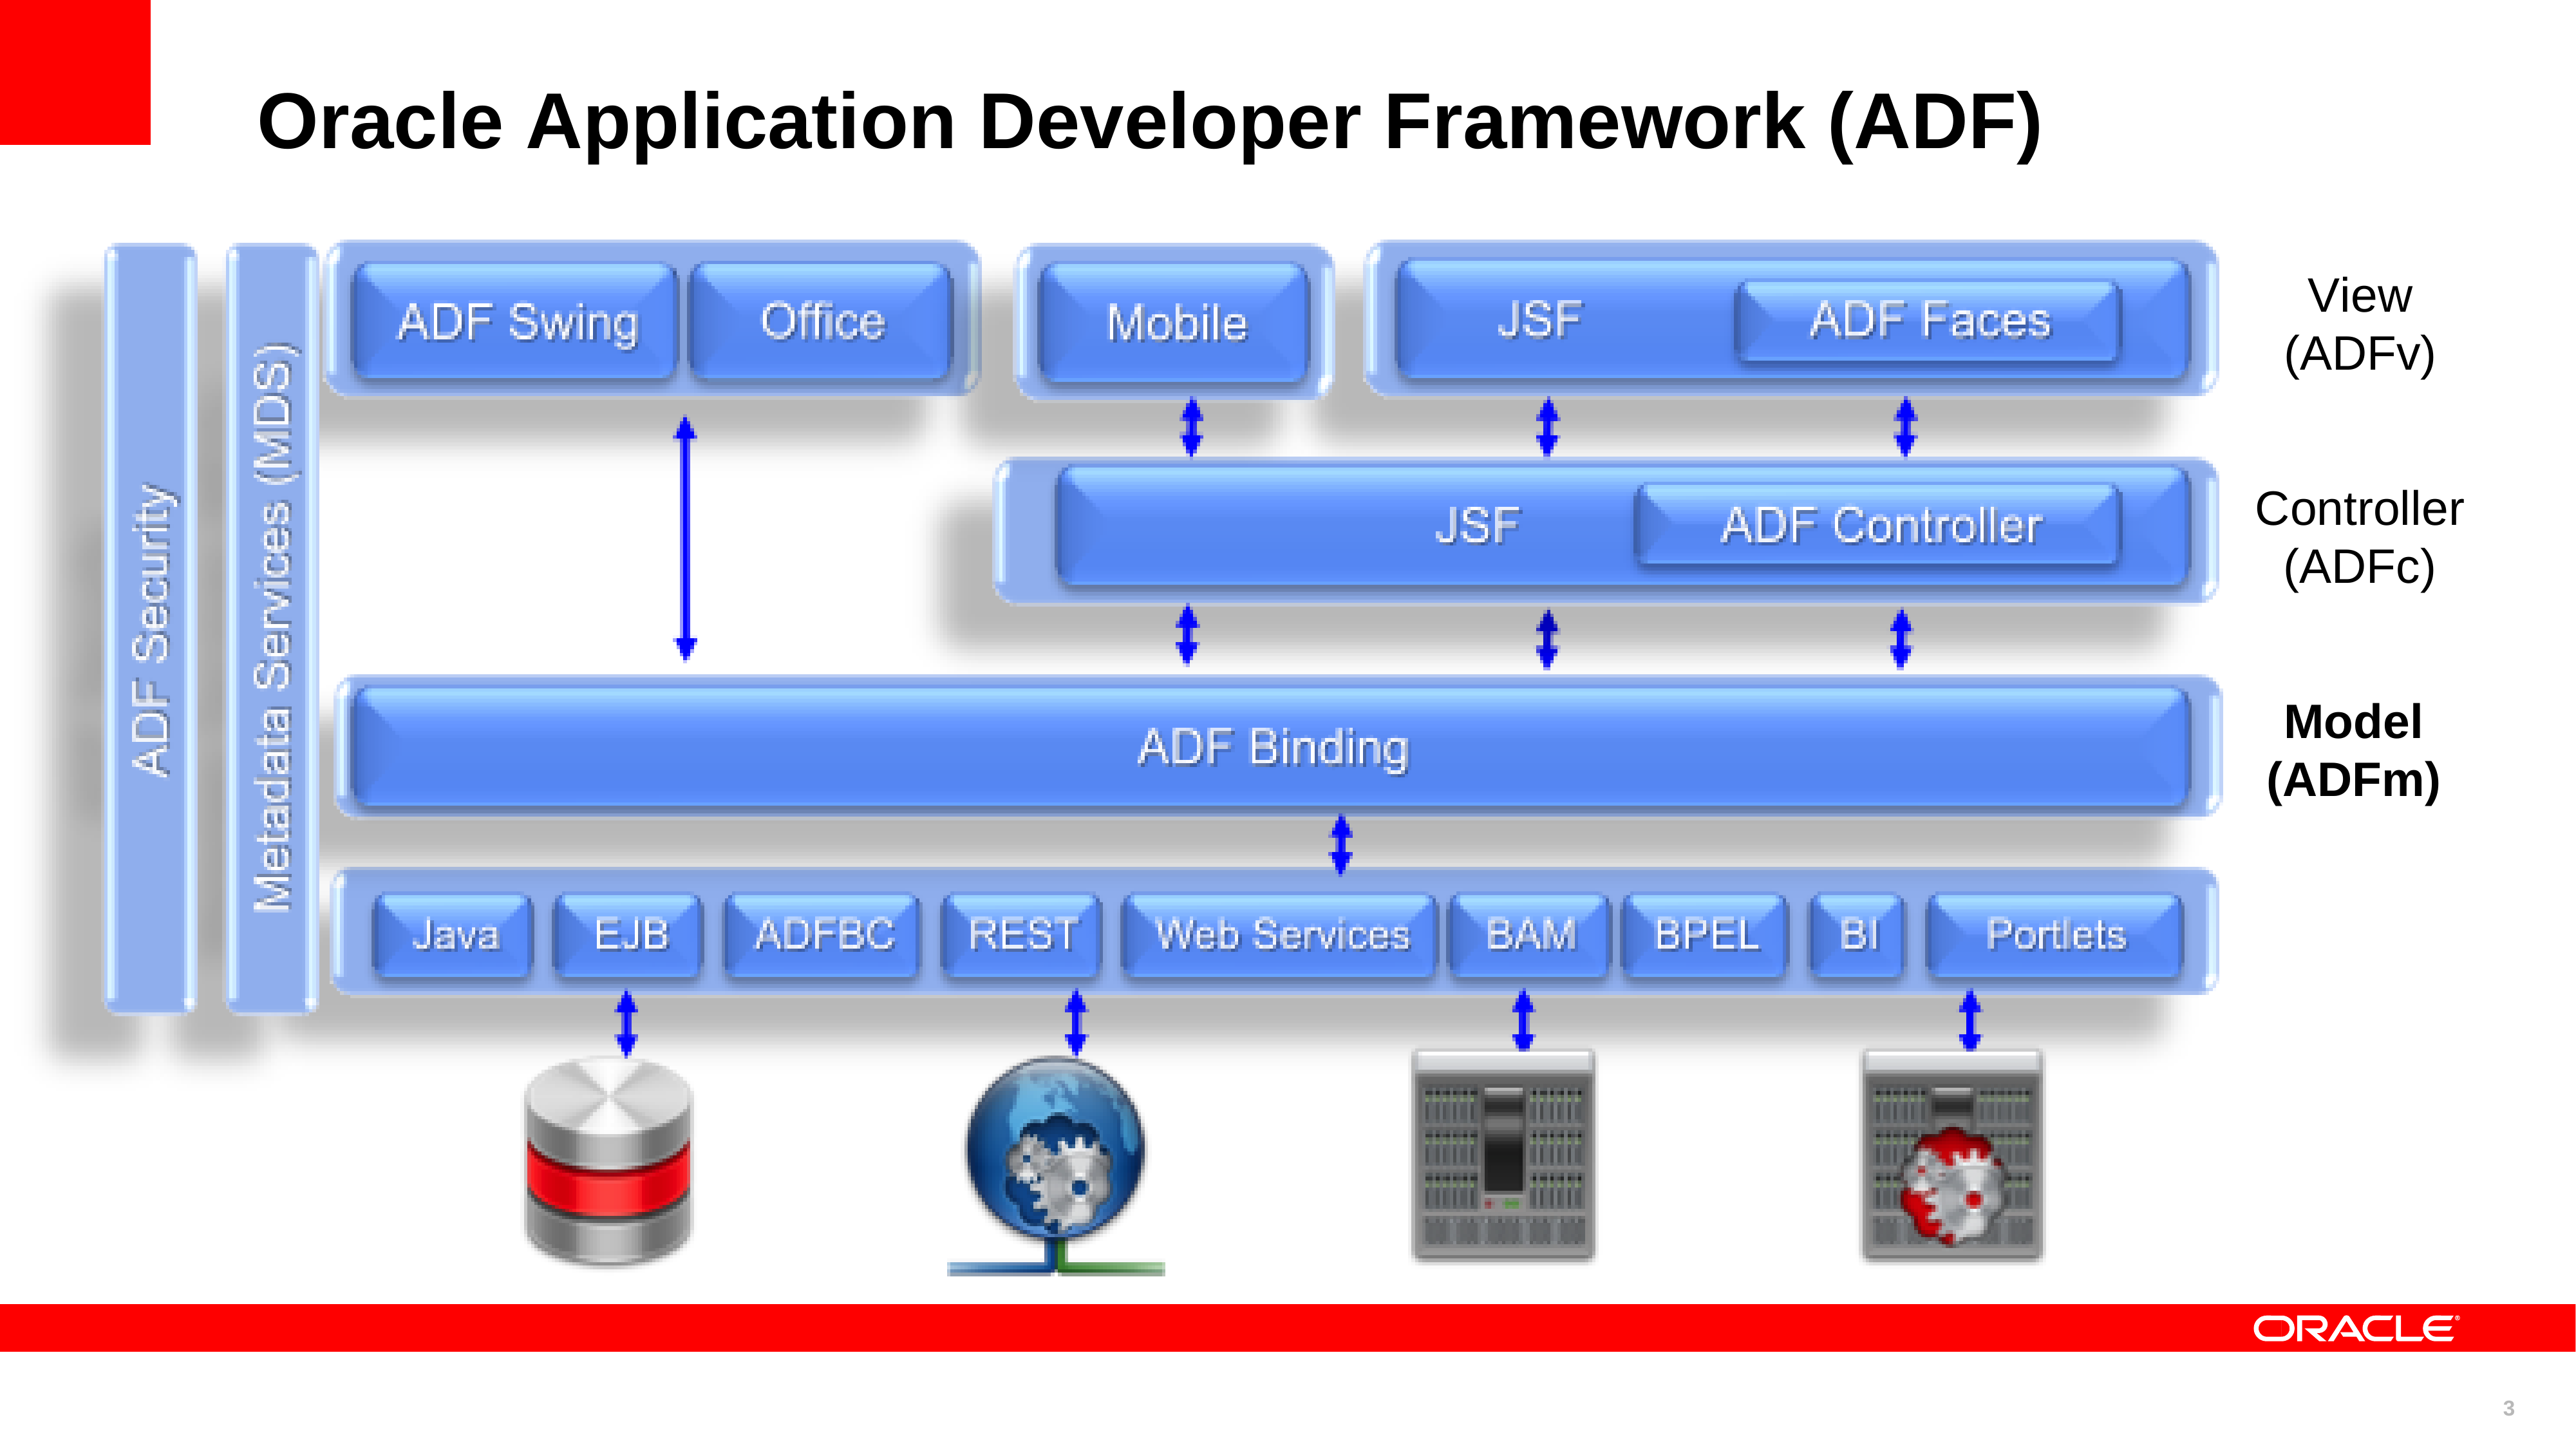

# Oracle Application Developer Framework (ADF)
View (ADFv)
Controller (ADFc)
Model (ADFm)